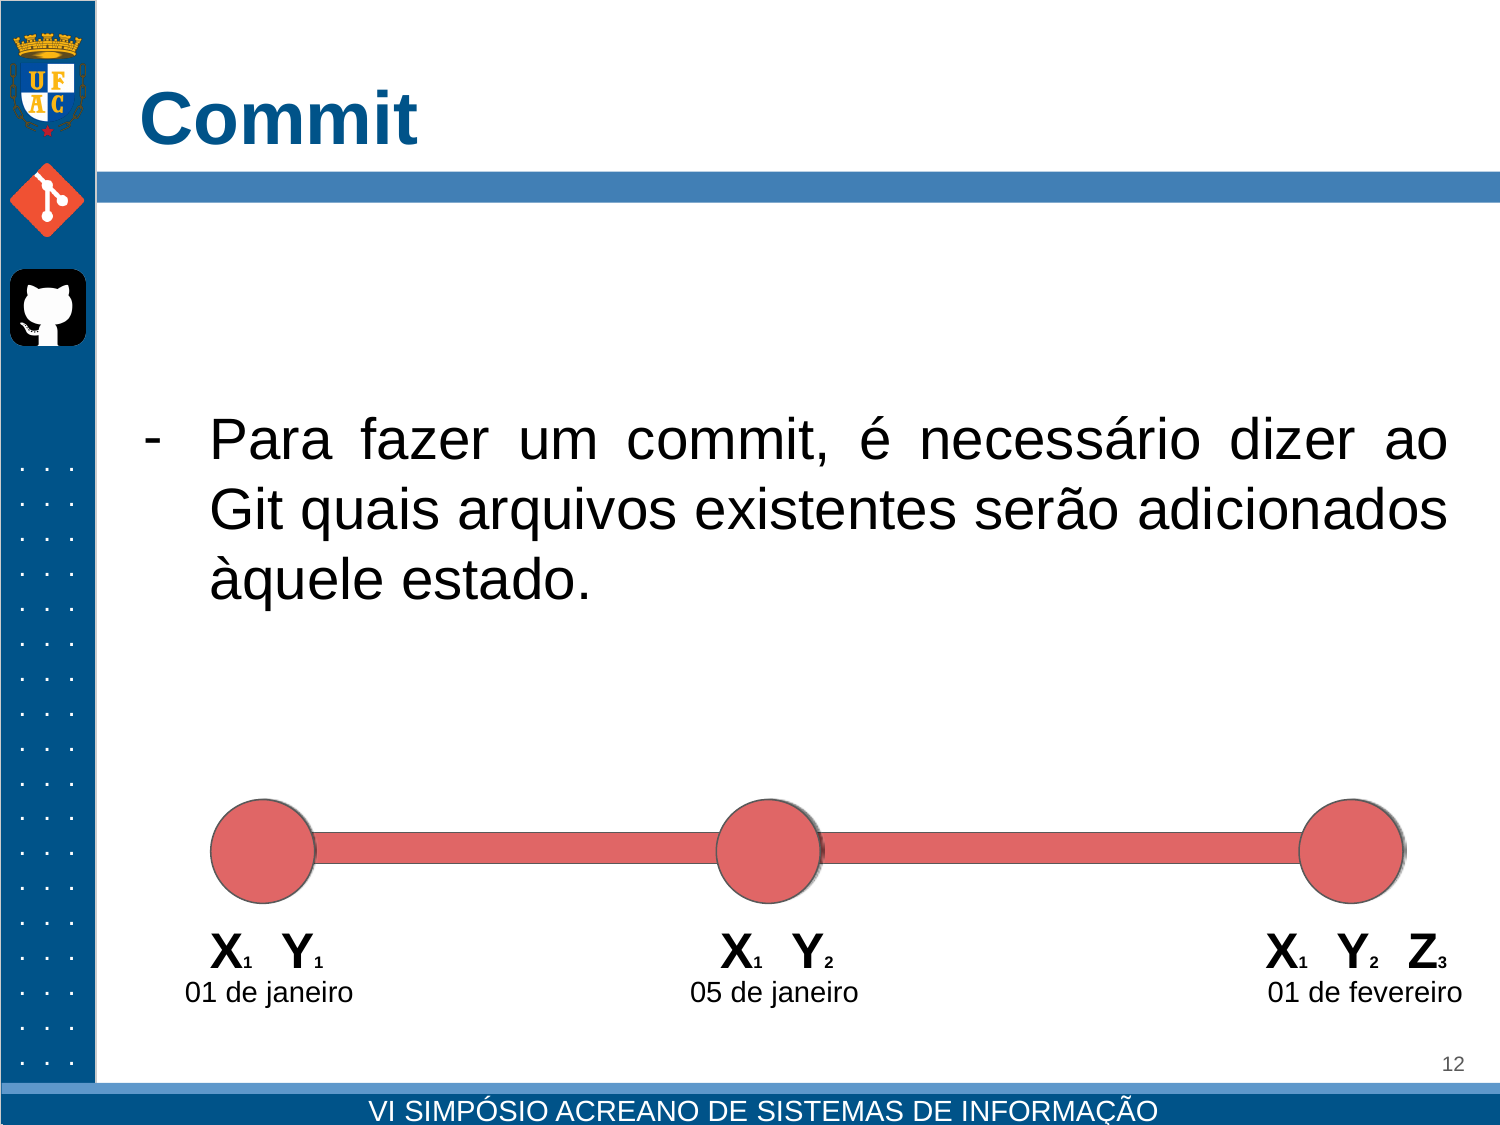

# Commit
Para fazer um commit, é necessário dizer ao Git quais arquivos existentes serão adicionados àquele estado.
. . .
. . .
. . .
. . .
. . .
. . .
. . .
. . .
. . .
. . .
. . .
. . .
. . .
. . .
. . .
. . .
. . .
. . .
X1 Y1
X1 Y2
X1 Y2 Z3
05 de janeiro
01 de janeiro
01 de fevereiro
VI SIMPÓSIO ACREANO DE SISTEMAS DE INFORMAÇÃO